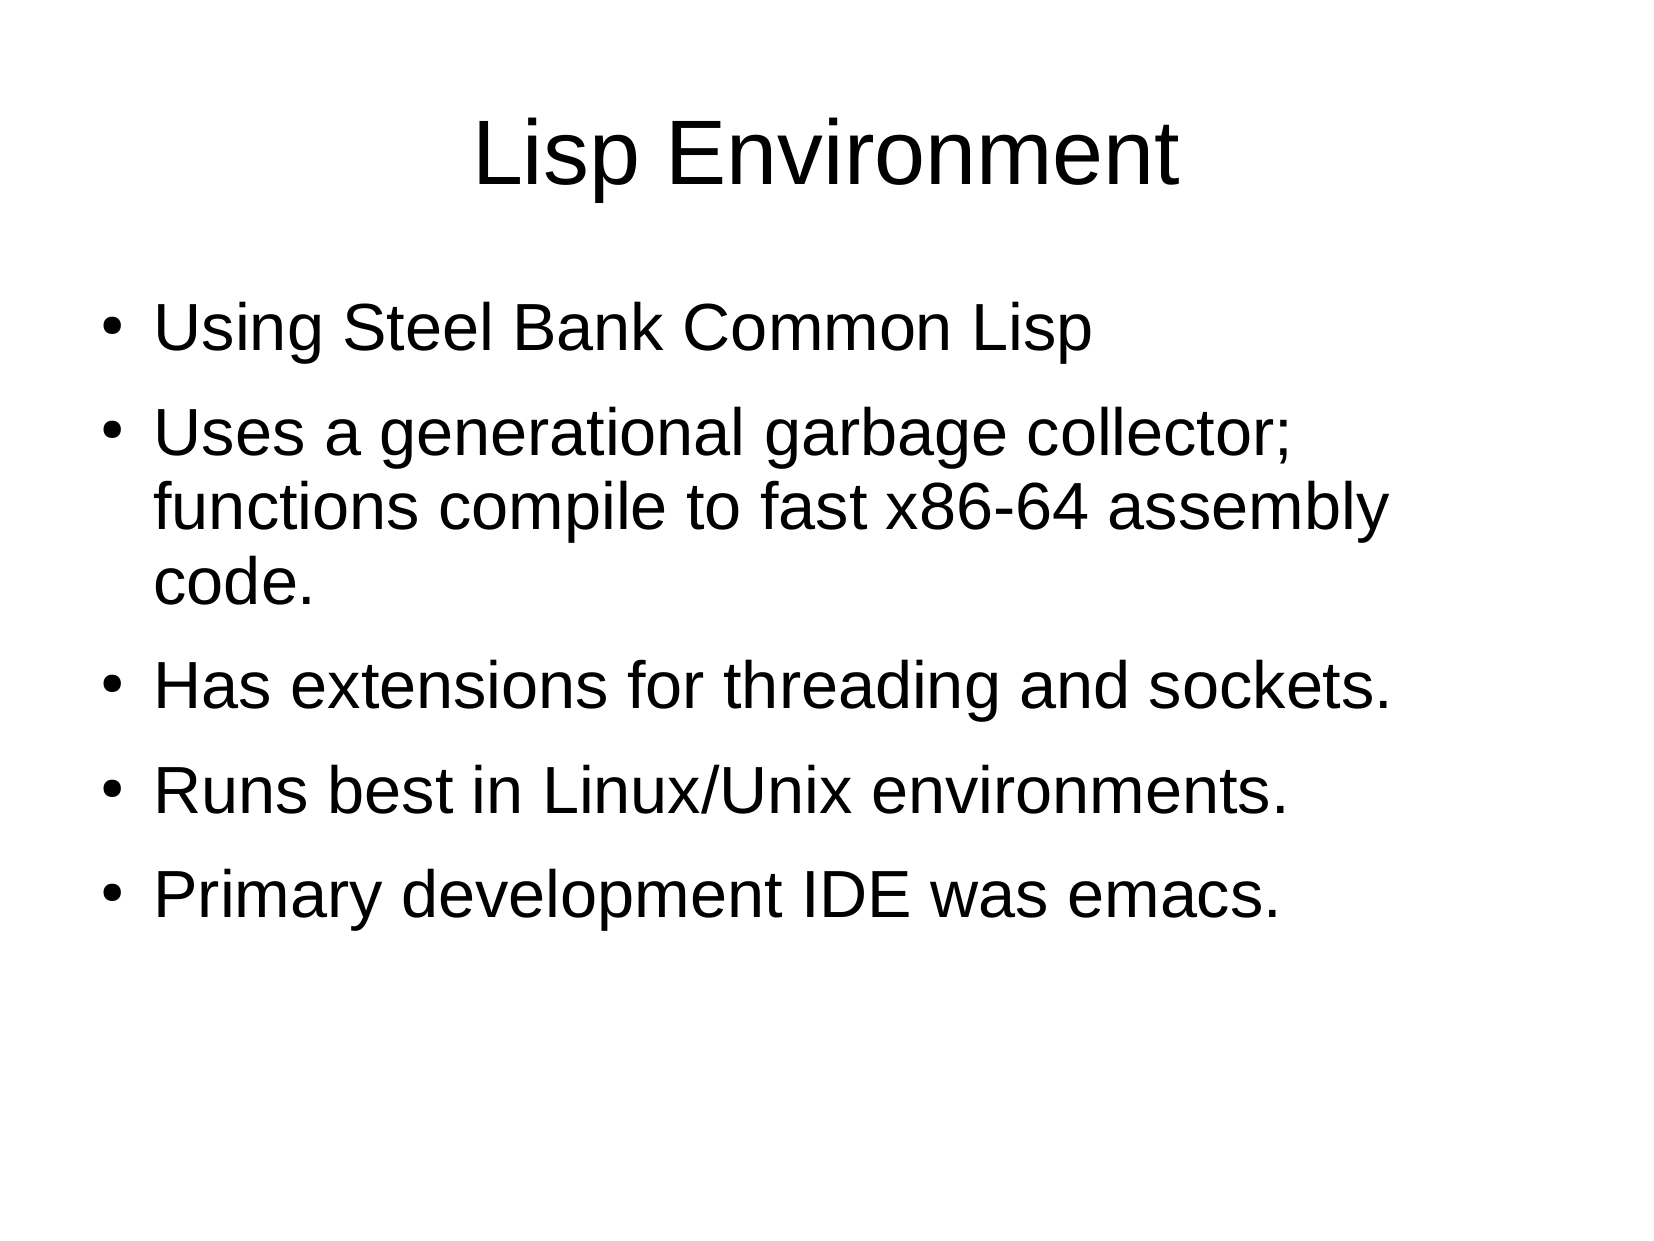

# Lisp Environment
Using Steel Bank Common Lisp
Uses a generational garbage collector; functions compile to fast x86-64 assembly code.
Has extensions for threading and sockets.
Runs best in Linux/Unix environments.
Primary development IDE was emacs.